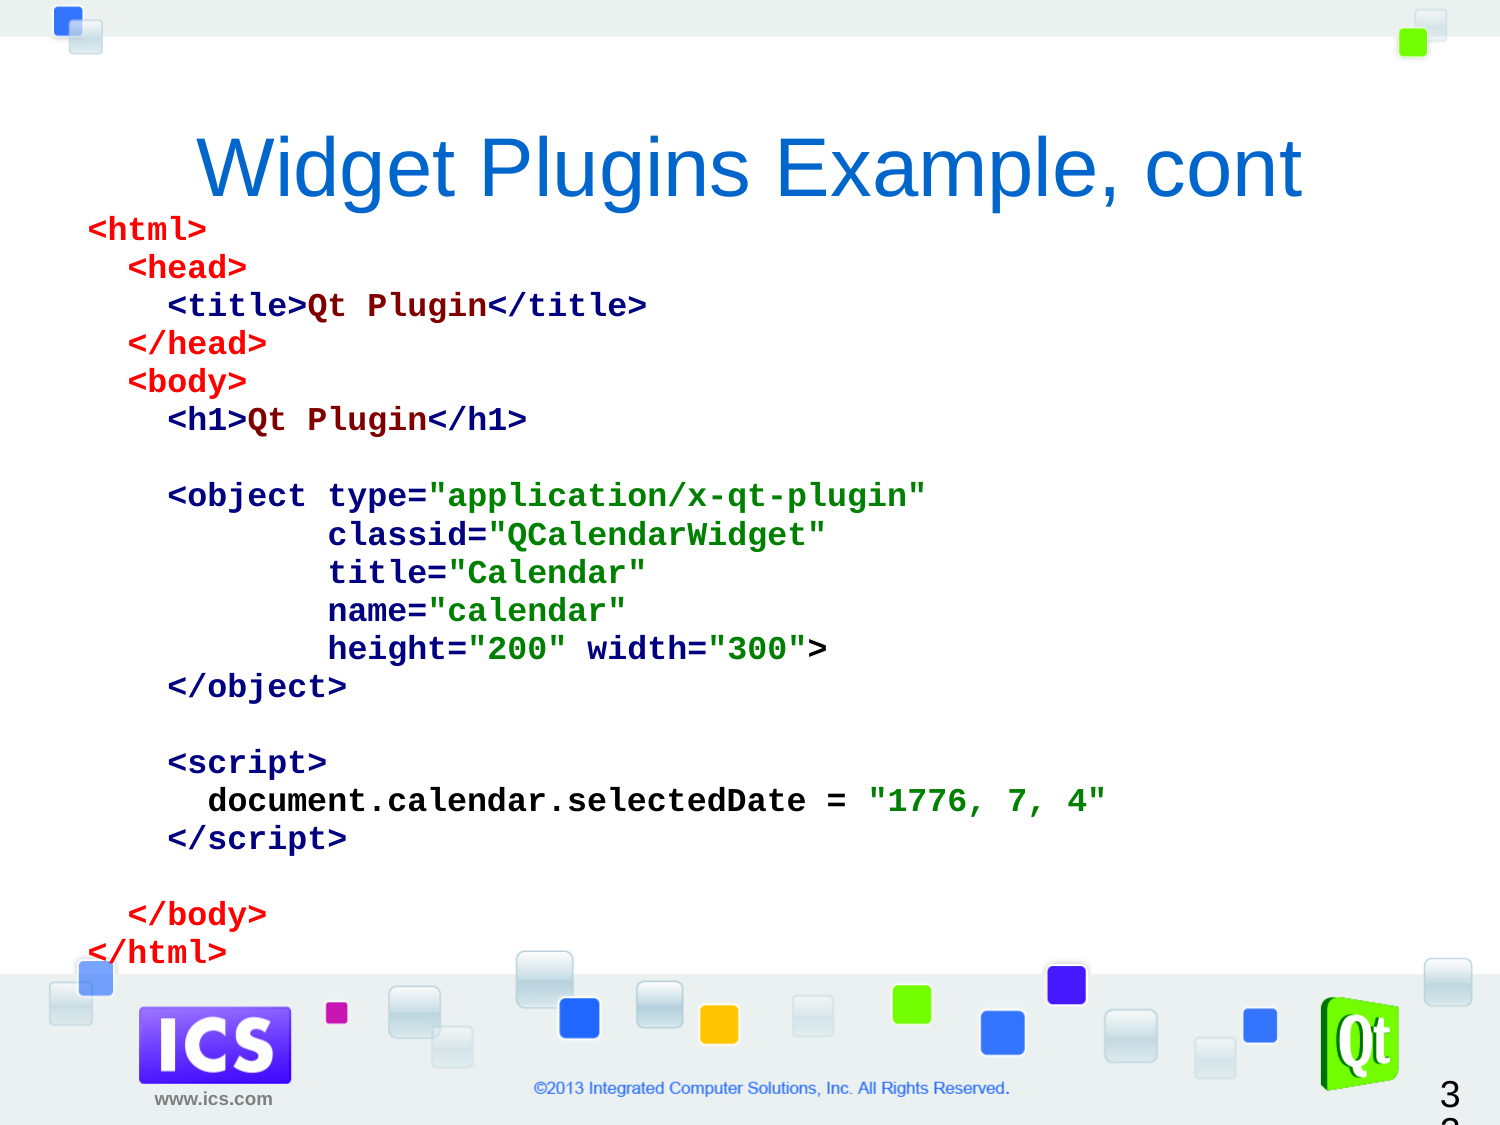

# Widget Plugins Example, cont
<html>
 <head>
 <title>Qt Plugin</title>
 </head>
 <body>
 <h1>Qt Plugin</h1>
 <object type="application/x-qt-plugin"
 classid="QCalendarWidget"
 title="Calendar"
 name="calendar"
 height="200" width="300">
 </object>
 <script>
 document.calendar.selectedDate = "1776, 7, 4"
 </script>
 </body>
</html>